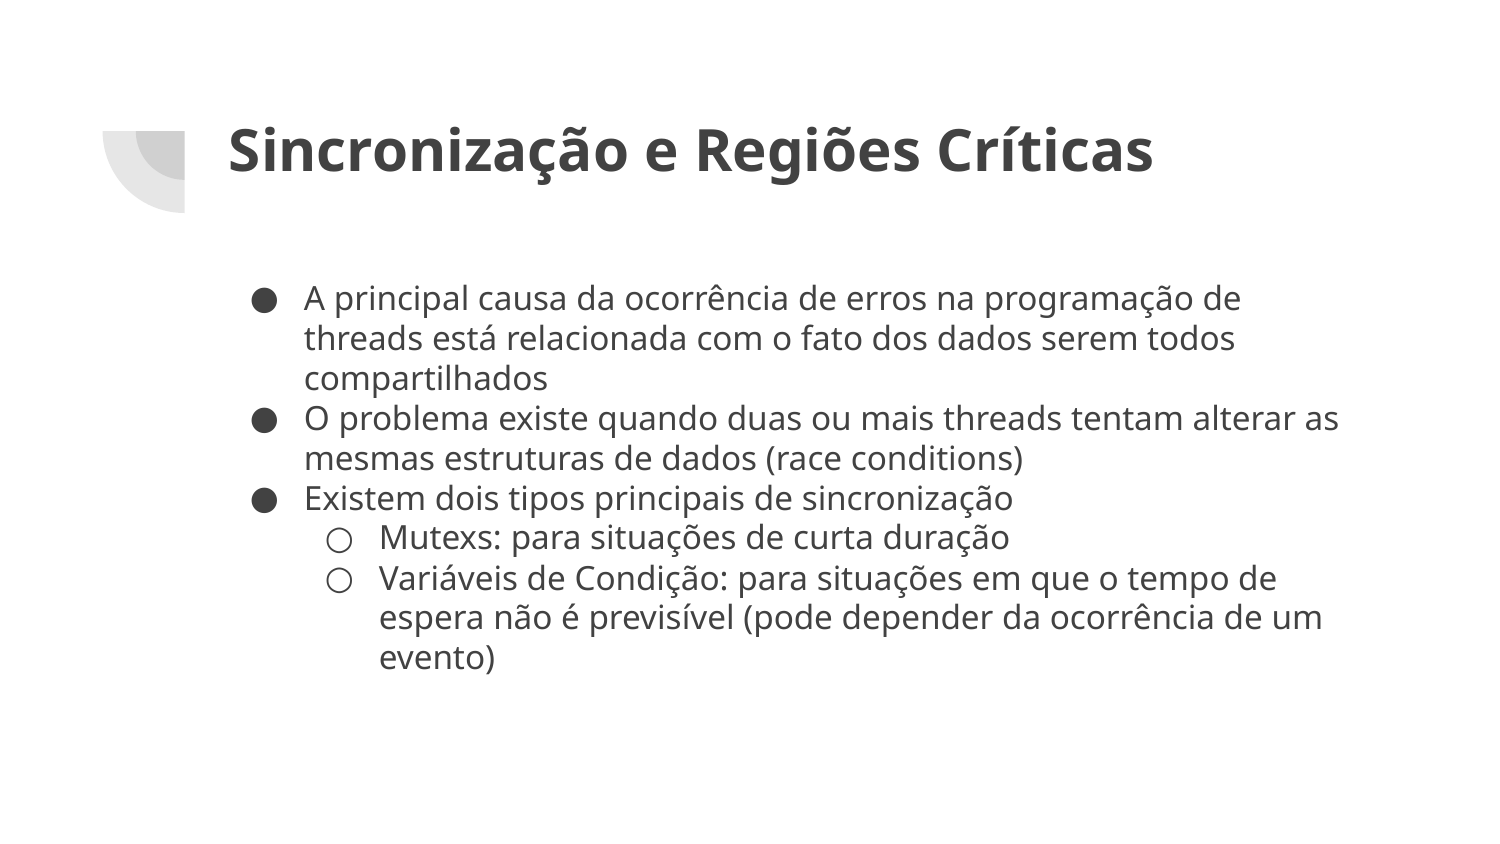

# Sincronização e Regiões Crı́ticas
A principal causa da ocorrência de erros na programação de threads está relacionada com o fato dos dados serem todos compartilhados
O problema existe quando duas ou mais threads tentam alterar as mesmas estruturas de dados (race conditions)
Existem dois tipos principais de sincronização
Mutexs: para situações de curta duração
Variáveis de Condição: para situações em que o tempo de espera não é previsível (pode depender da ocorrência de um evento)